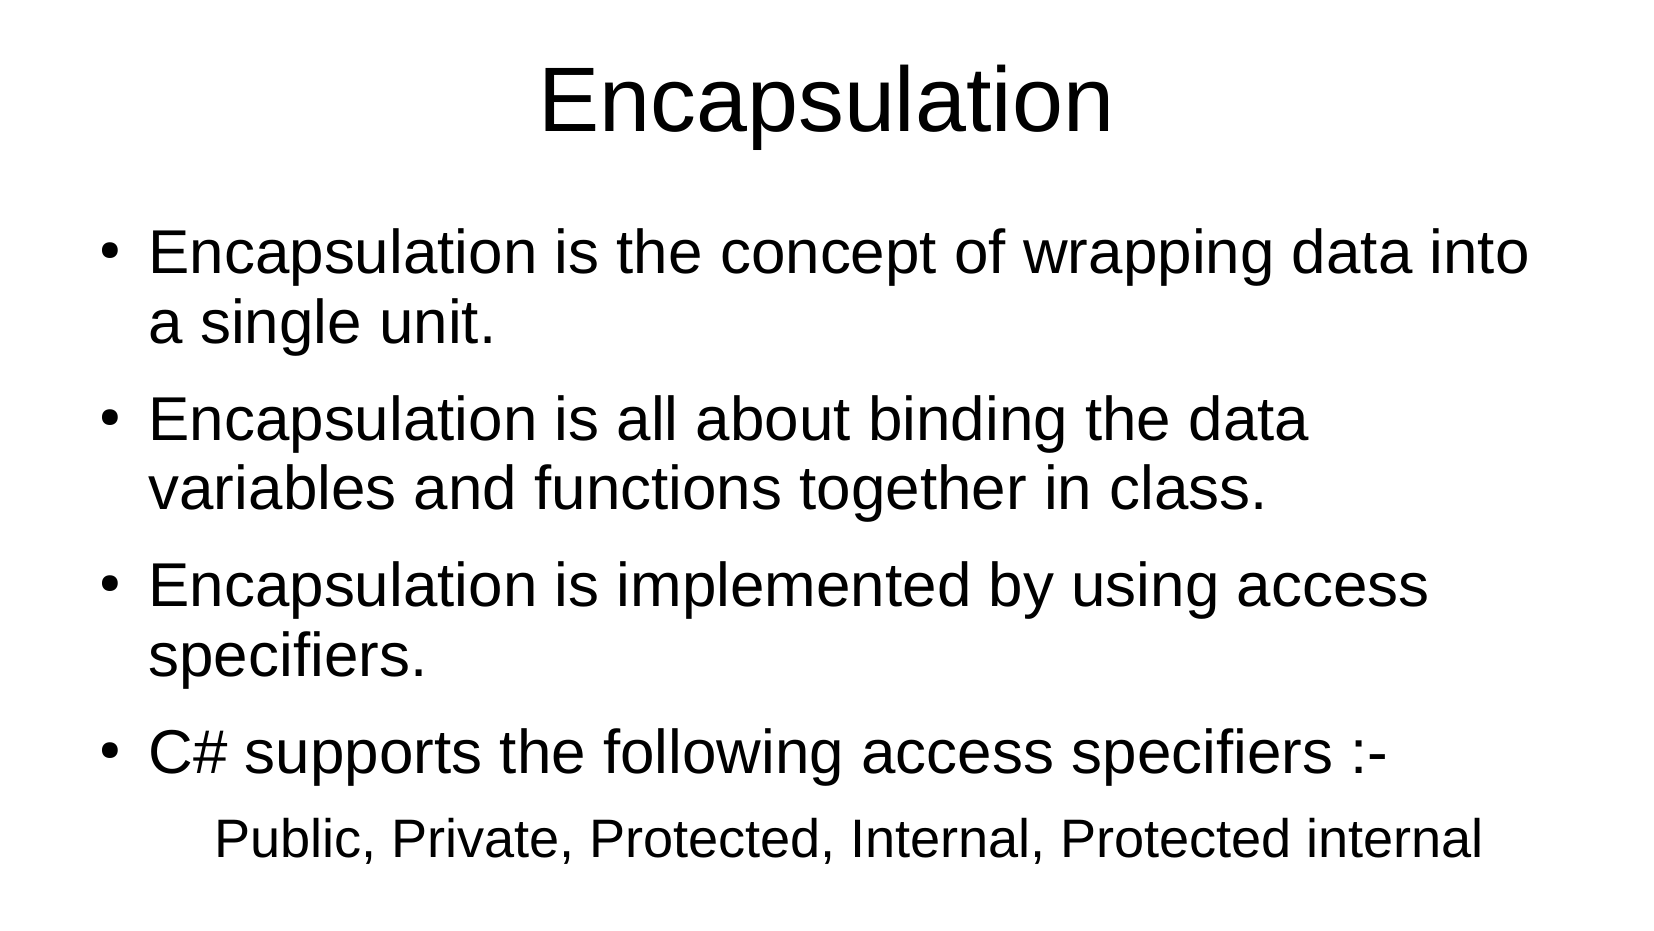

# Encapsulation
Encapsulation is the concept of wrapping data into a single unit.
Encapsulation is all about binding the data variables and functions together in class.
Encapsulation is implemented by using access specifiers.
C# supports the following access specifiers :-
Public, Private, Protected, Internal, Protected internal